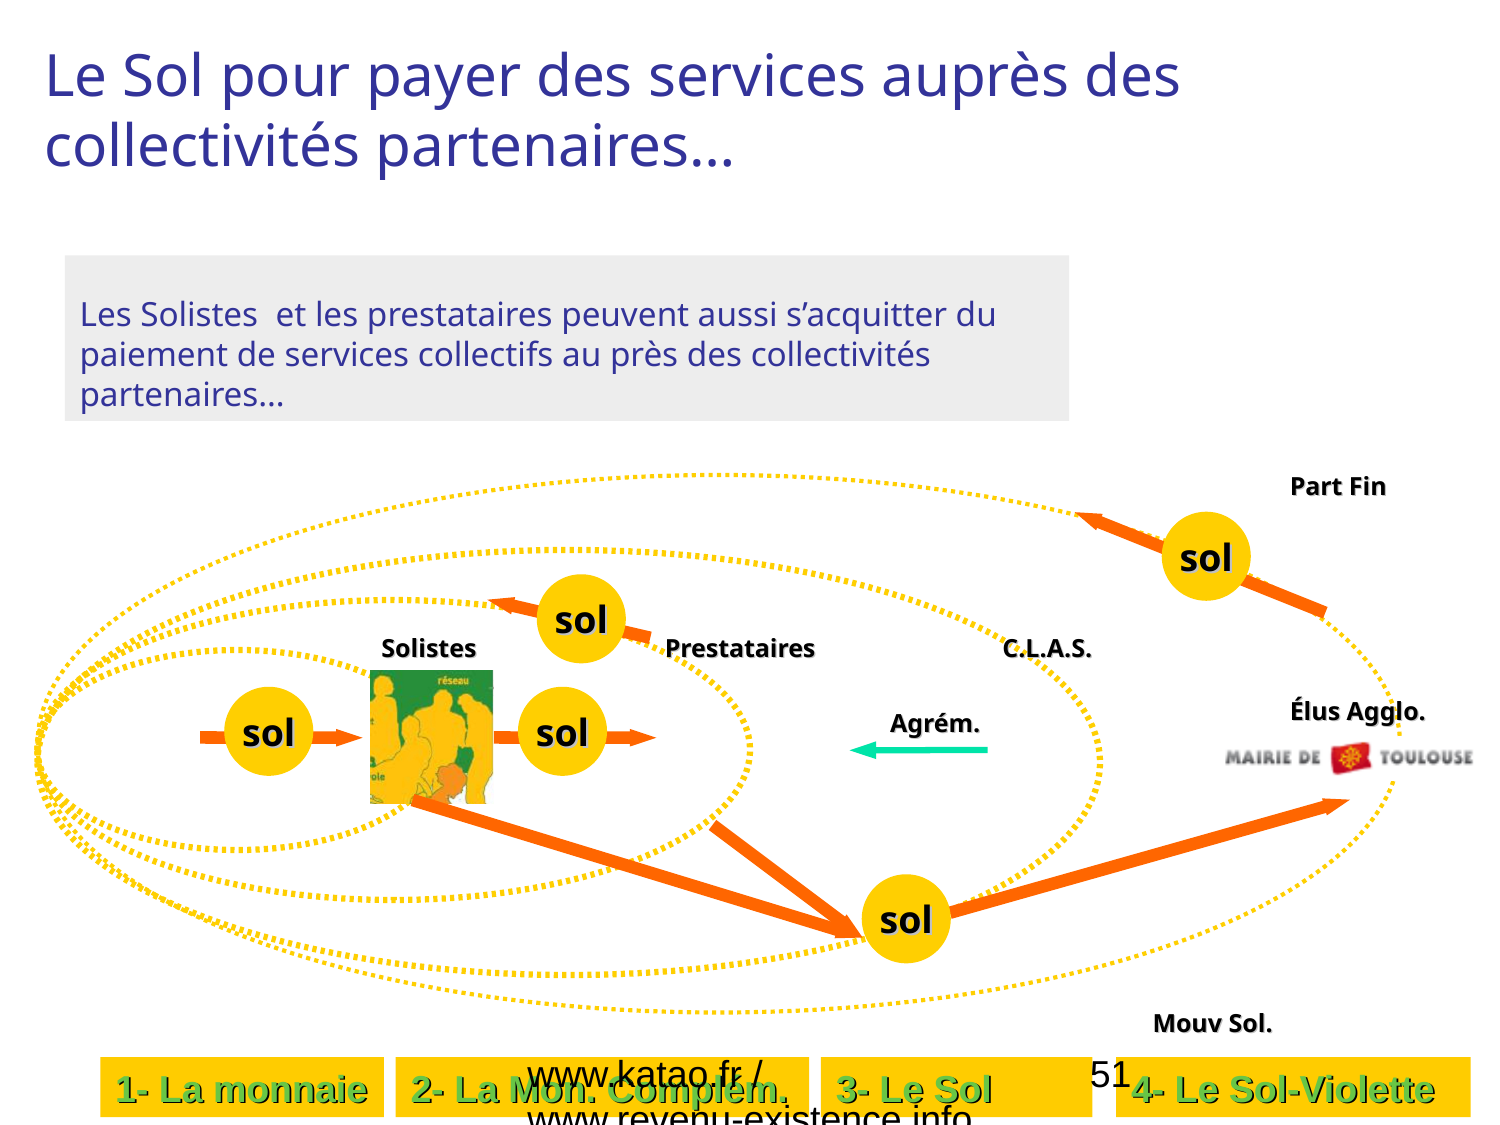

Le Sol pour payer des services auprès des collectivités partenaires…
Les Solistes et les prestataires peuvent aussi s’acquitter du paiement de services collectifs au près des collectivités partenaires…
Part Fin
sol
sol
Solistes
Prestataires
C.L.A.S.
sol
sol
Élus Agglo.
Agrém.
sol
Mouv Sol.
www.katao.fr / www.revenu-existence.info